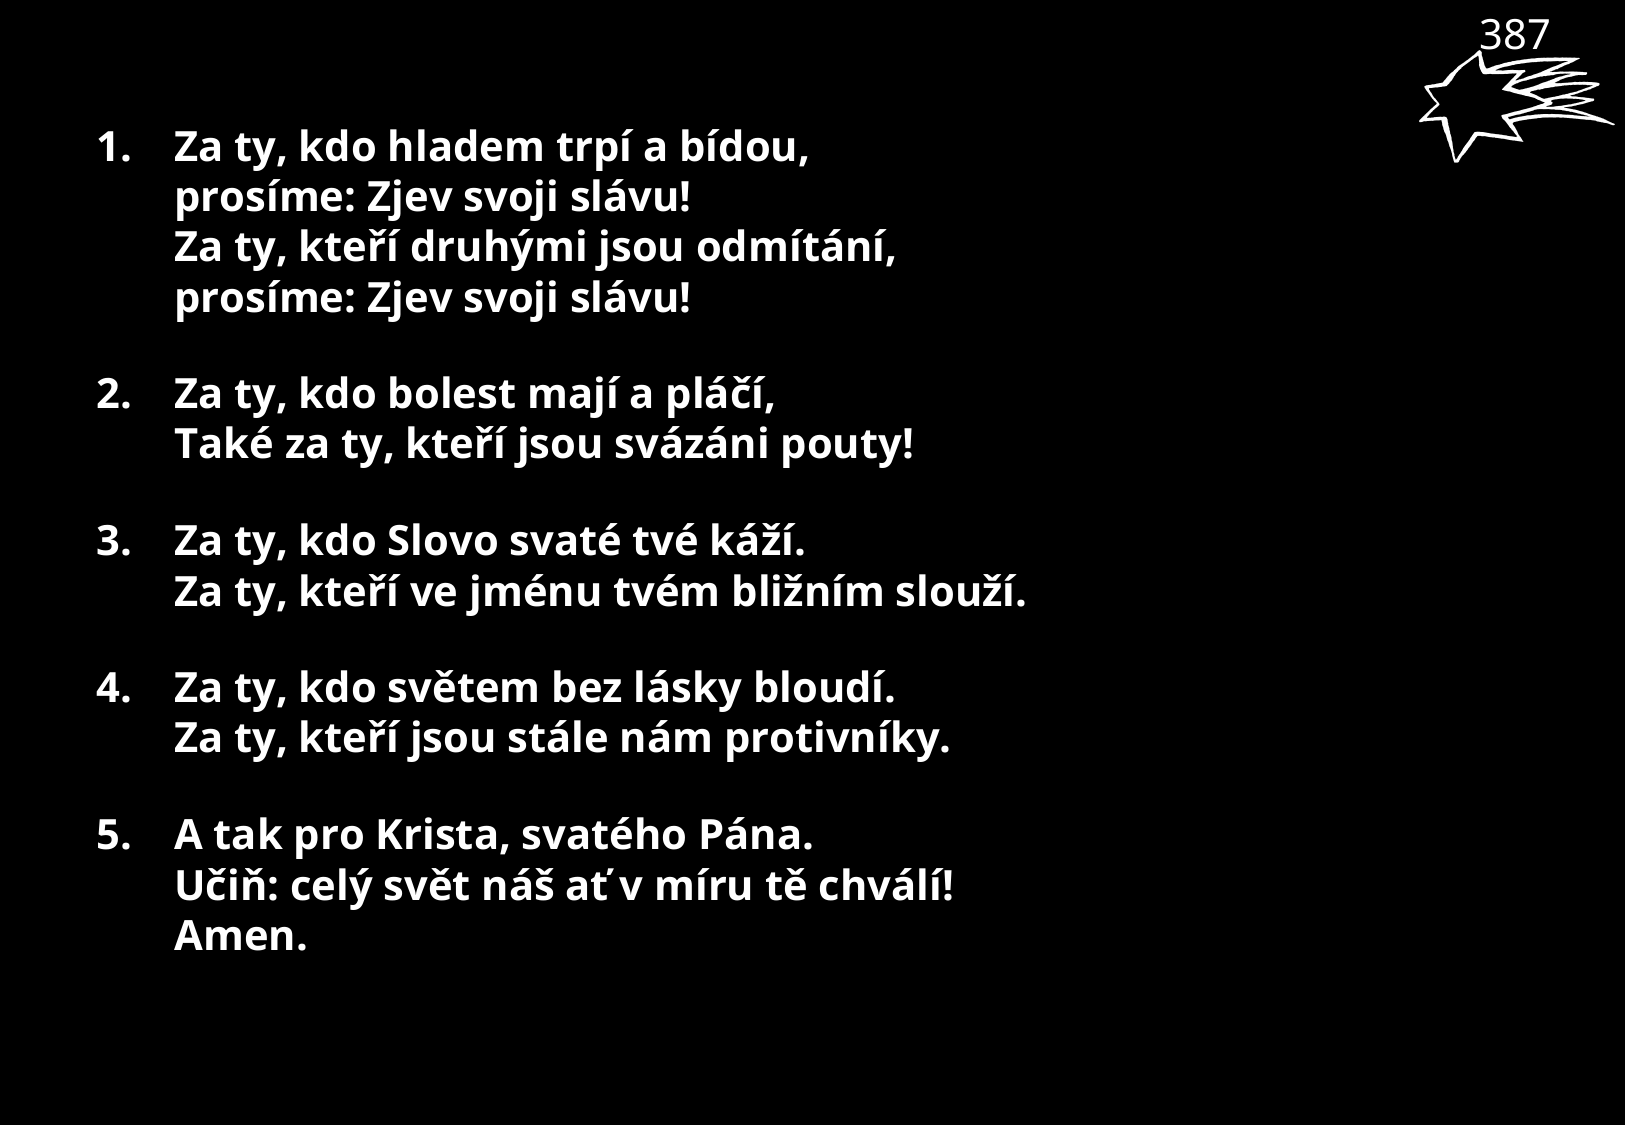

387
# Za ty, kdo hladem trpí a bídou, prosíme: Zjev svoji slávu! Za ty, kteří druhými jsou odmítání, prosíme: Zjev svoji slávu!
2.	Za ty, kdo bolest mají a pláčí,
Také za ty, kteří jsou svázáni pouty!
Za ty, kdo Slovo svaté tvé káží.
Za ty, kteří ve jménu tvém bližním slouží.
Za ty, kdo světem bez lásky bloudí.
Za ty, kteří jsou stále nám protivníky.
A tak pro Krista, svatého Pána.
Učiň: celý svět náš ať v míru tě chválí!
Amen.